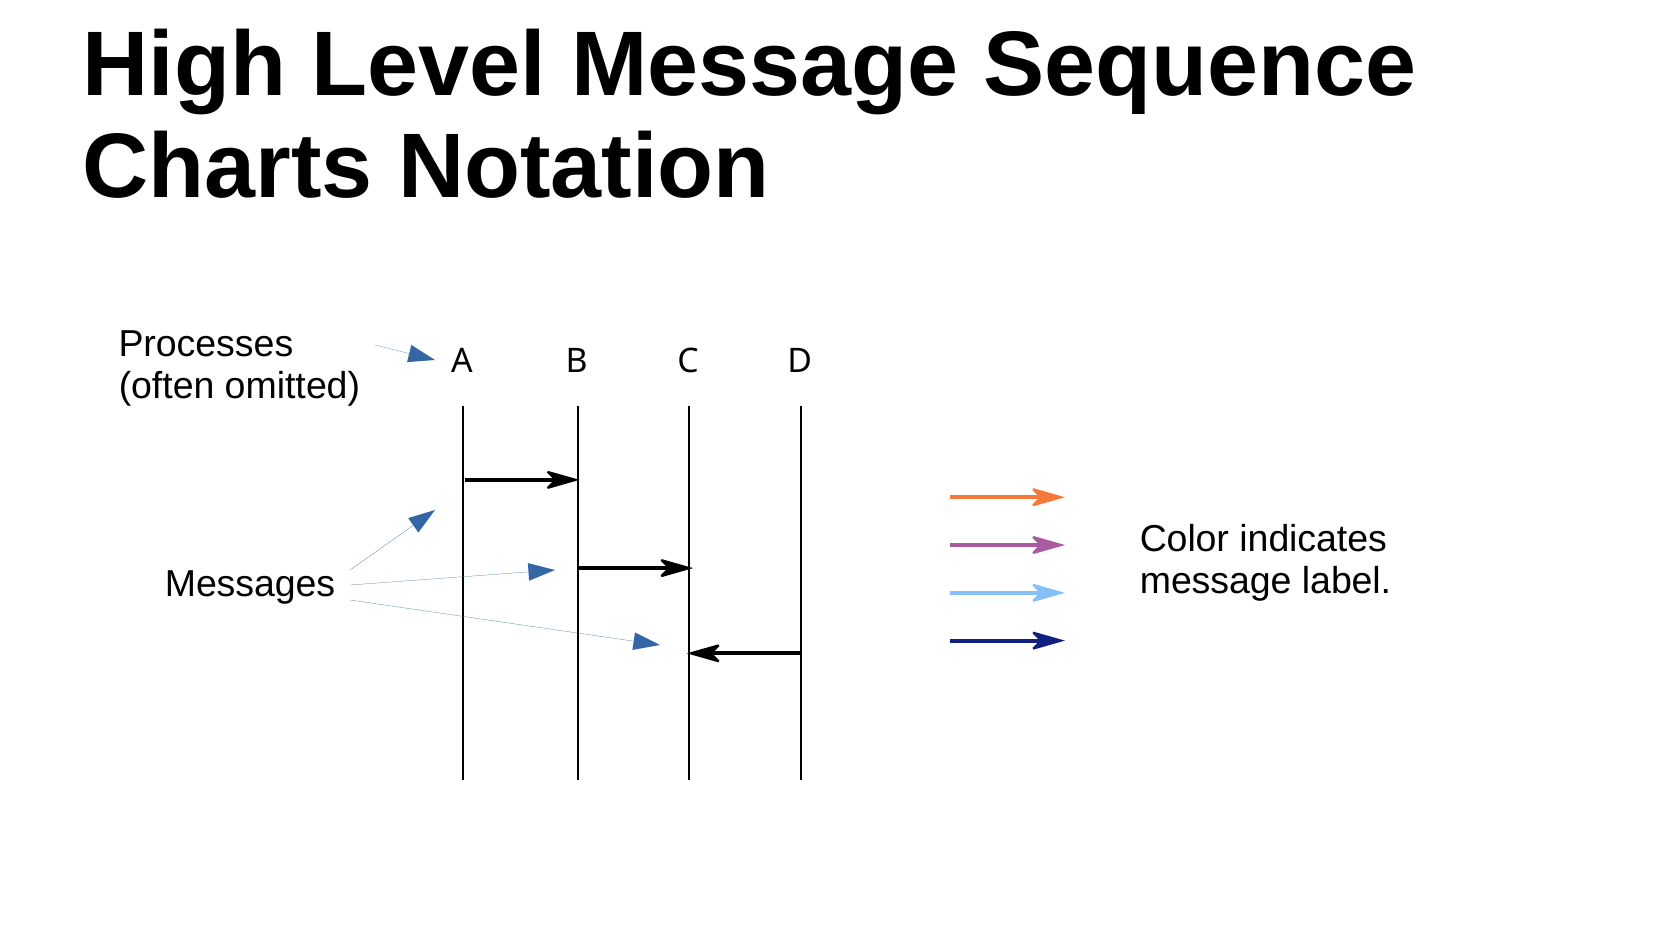

# High Level Message Sequence Charts Notation
Processes
(often omitted)
Color indicates message label.
Messages